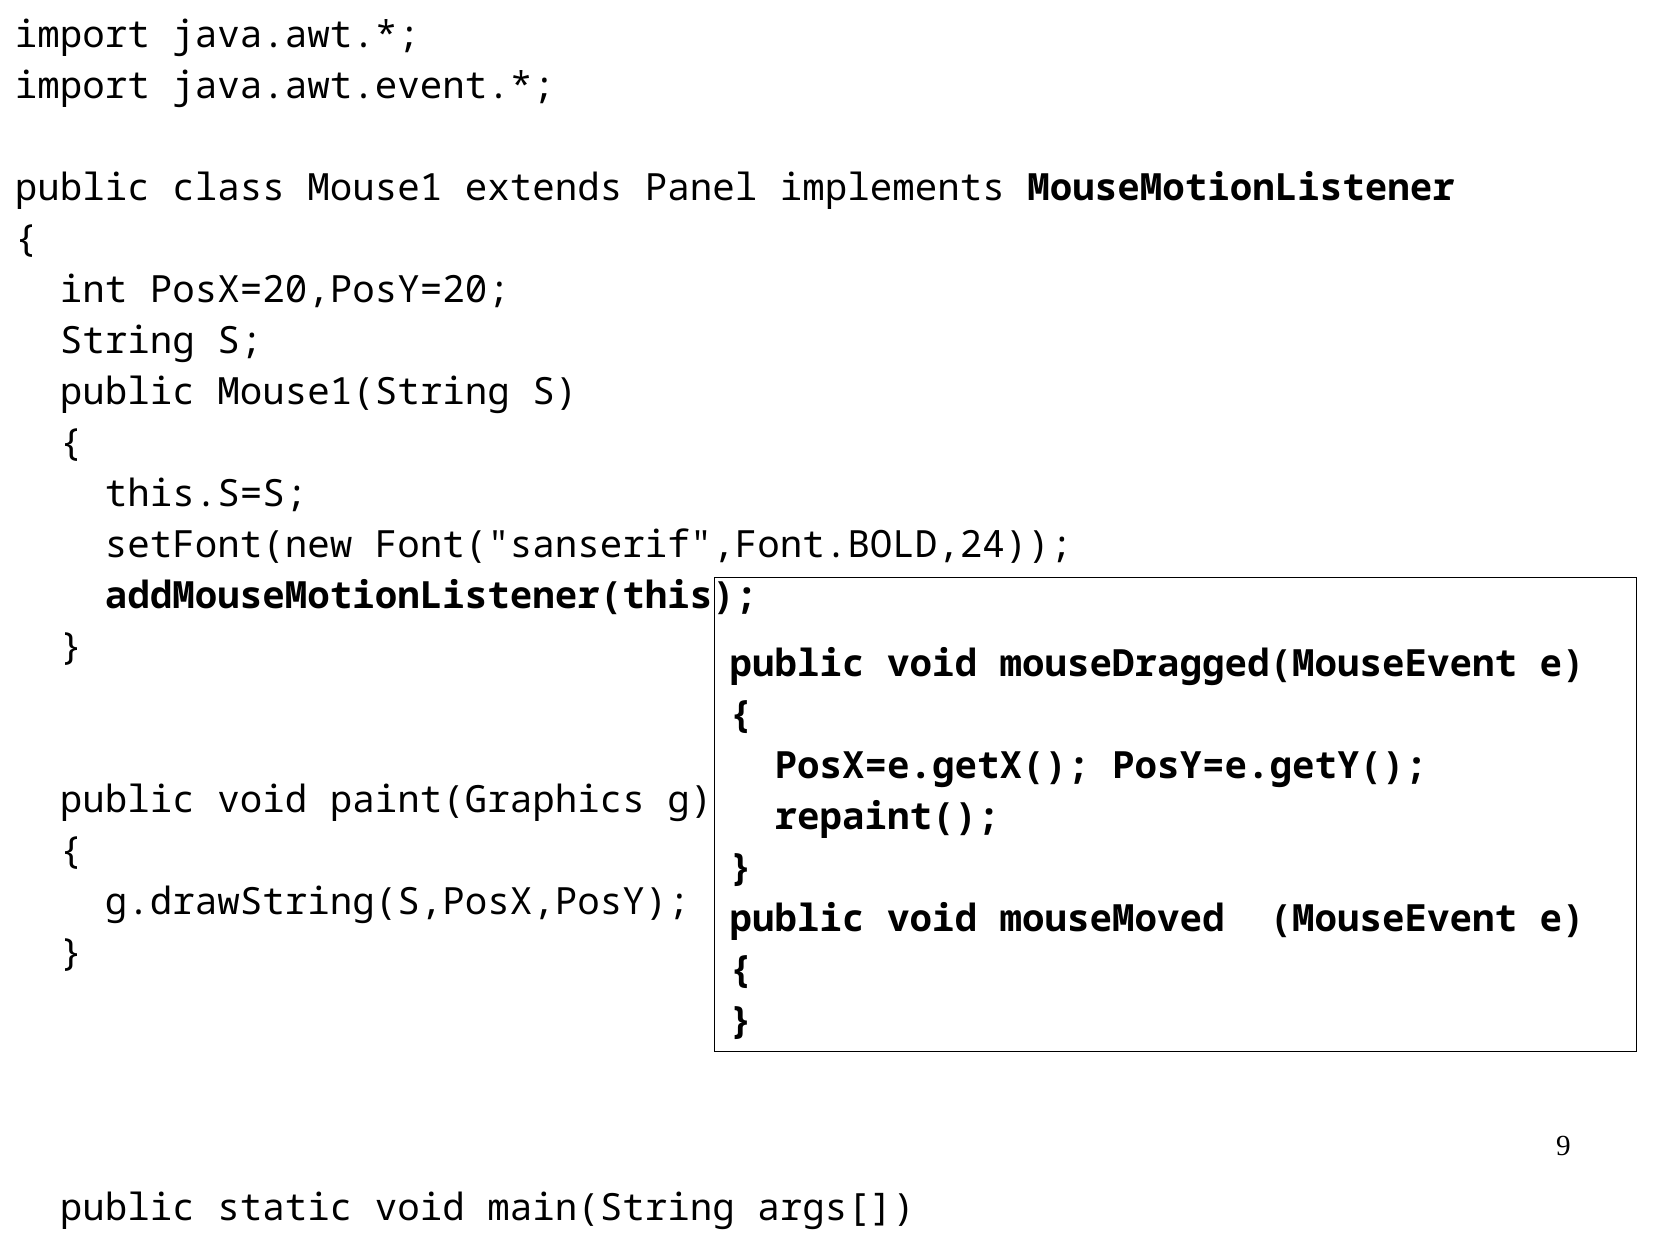

import java.awt.*;
import java.awt.event.*;
public class Mouse1 extends Panel implements MouseMotionListener
{
 int PosX=20,PosY=20;
 String S;
 public Mouse1(String S)
 {
 this.S=S;
 setFont(new Font("sanserif",Font.BOLD,24));
 addMouseMotionListener(this);
 }
 public void paint(Graphics g)
 {
 g.drawString(S,PosX,PosY);
 }
 public static void main(String args[])
 {
 . . .
 }
}
public void mouseDragged(MouseEvent e)
{
 PosX=e.getX(); PosY=e.getY();
 repaint();
}
public void mouseMoved (MouseEvent e)
{
}
9